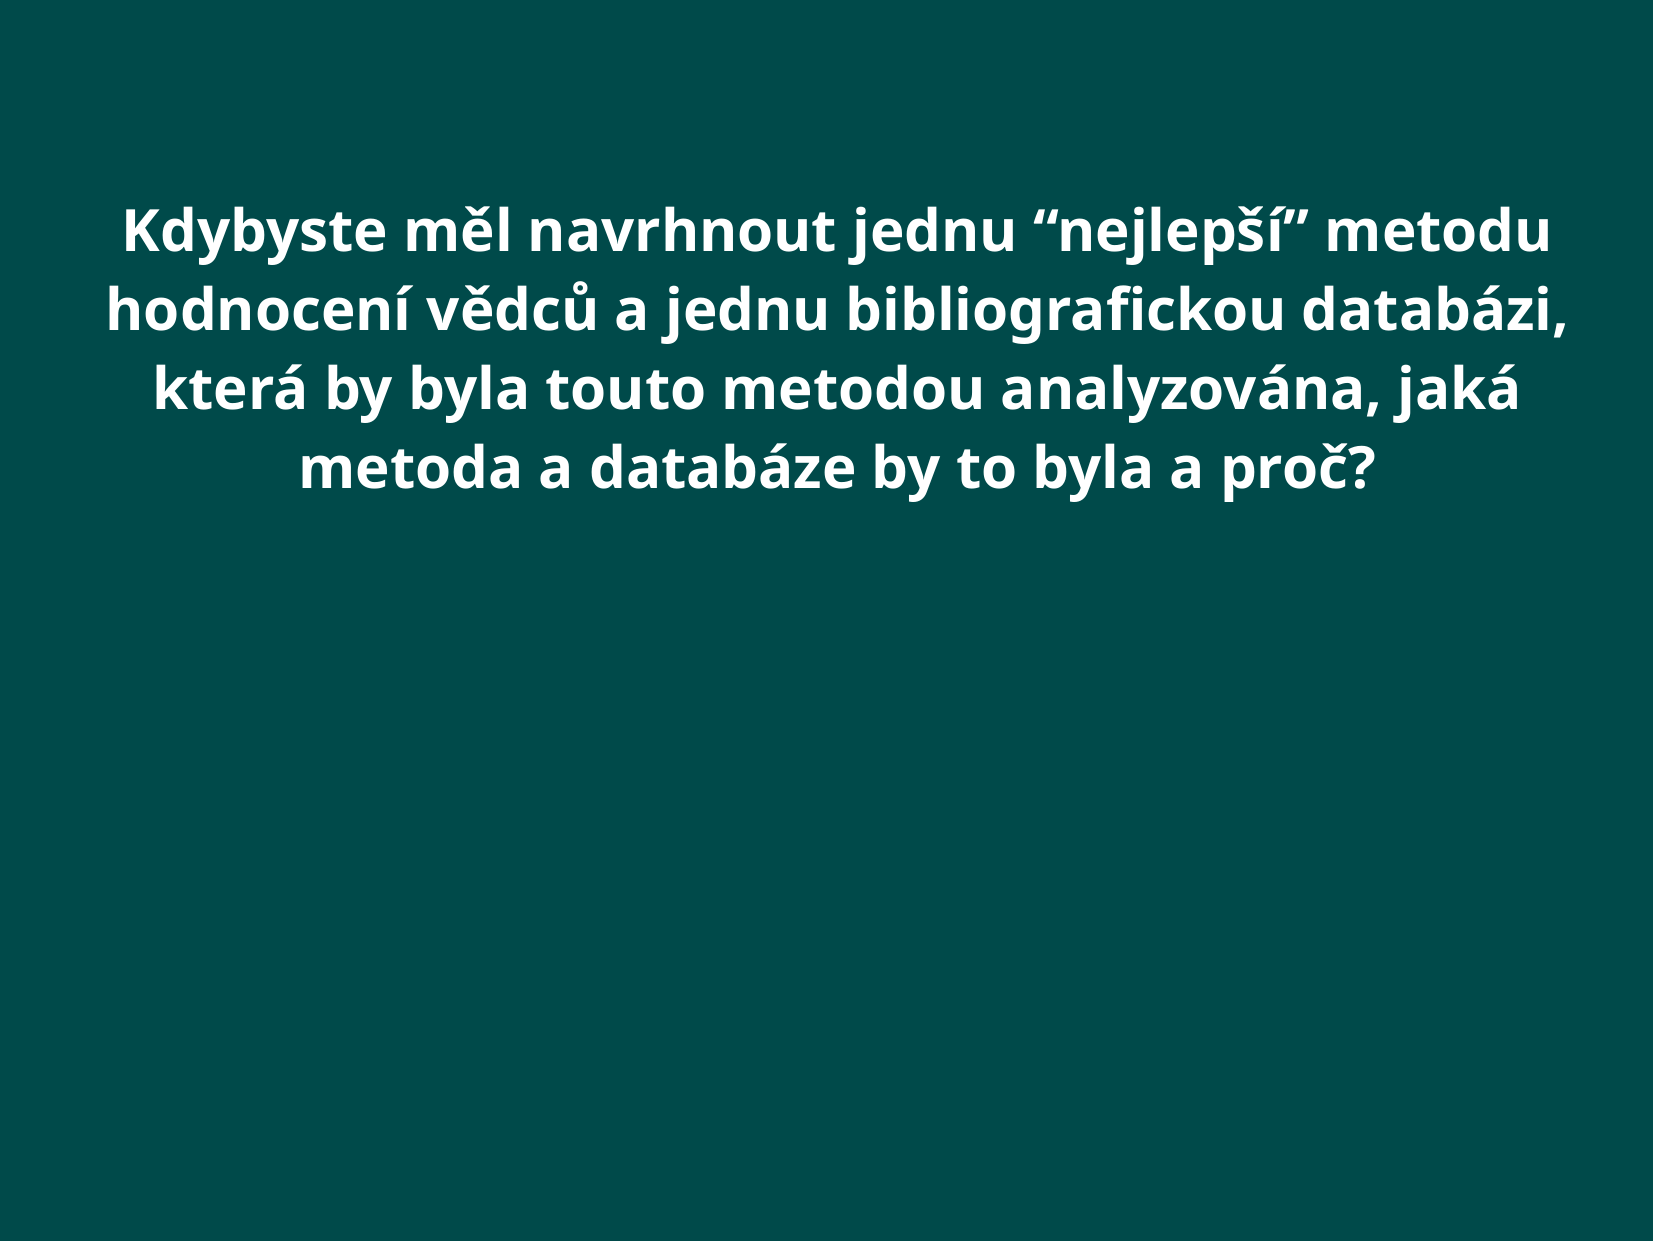

# Kdybyste měl navrhnout jednu “nejlepší” metodu hodnocení vědců a jednu bibliografickou databázi, která by byla touto metodou analyzována, jaká metoda a databáze by to byla a proč?